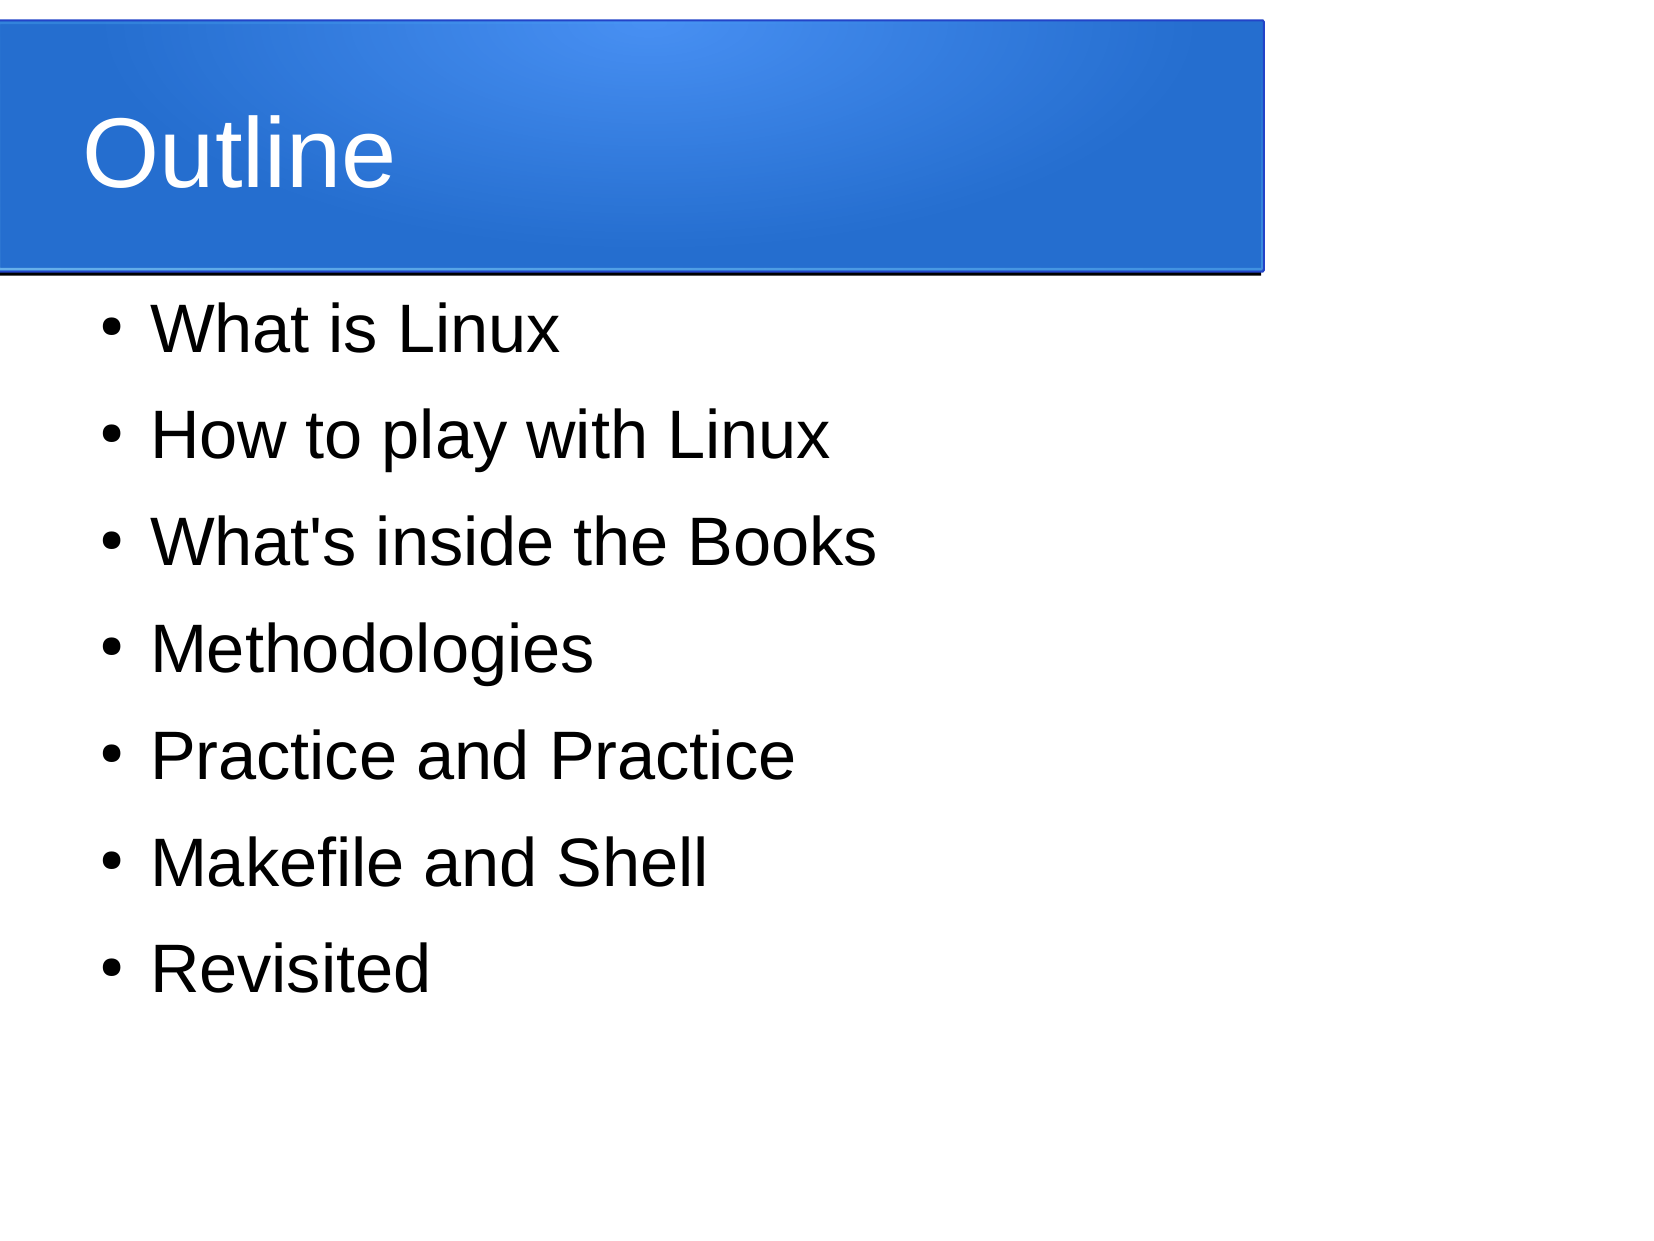

# Outline
What is Linux
How to play with Linux
What's inside the Books
Methodologies
Practice and Practice
Makefile and Shell
Revisited